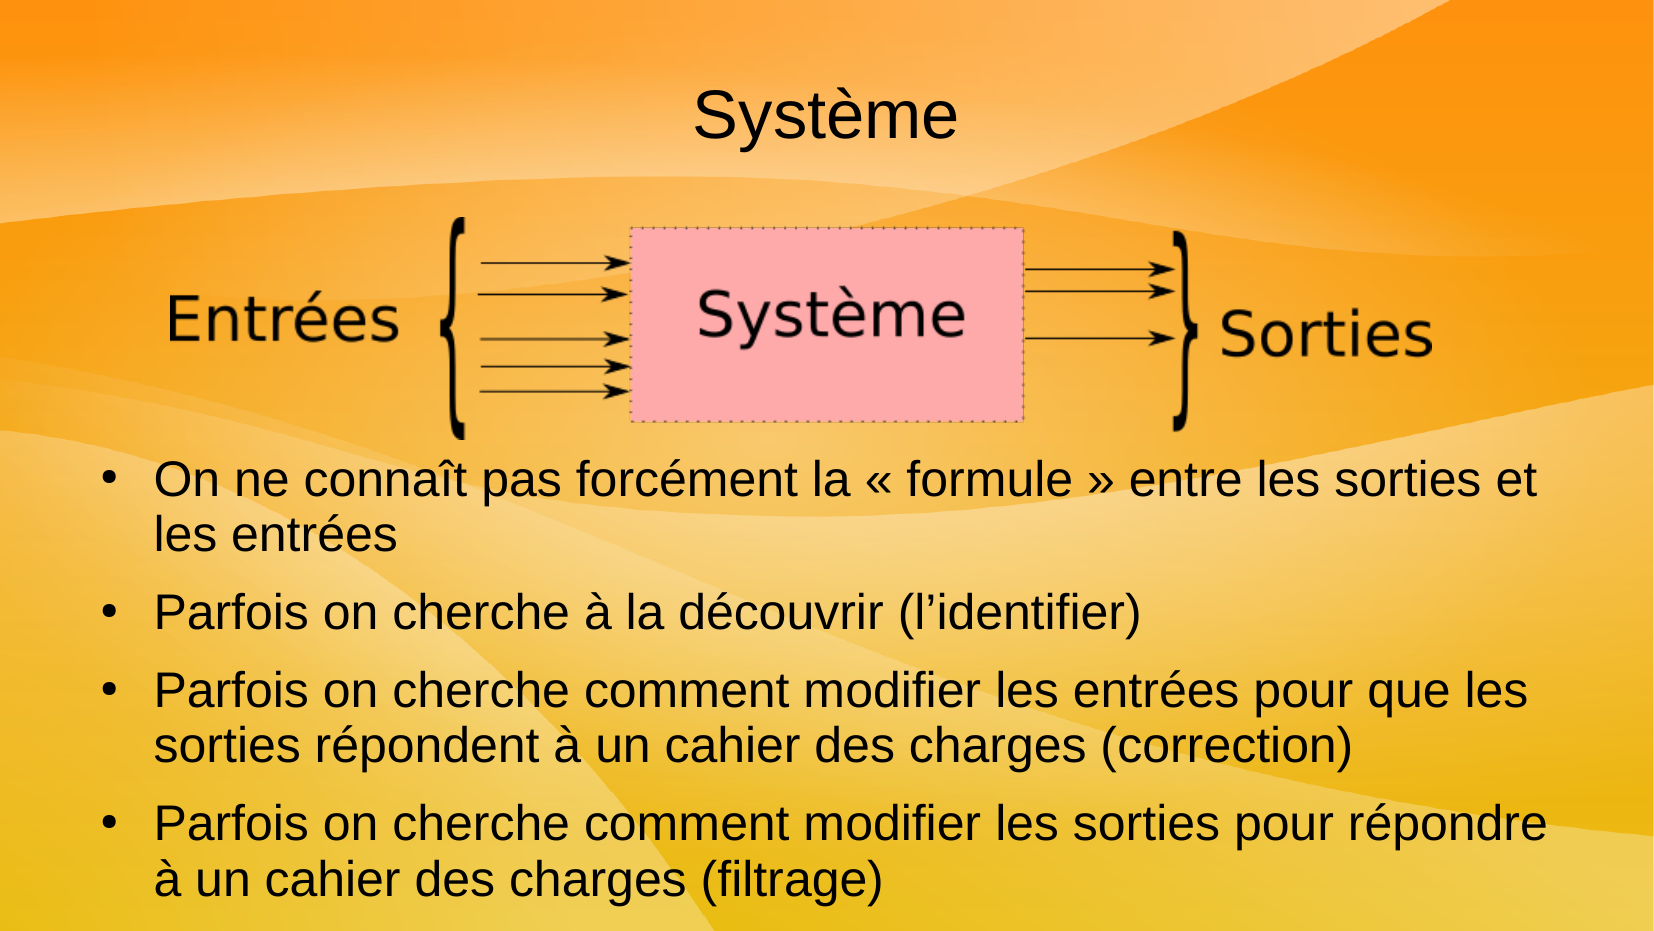

# Système
On ne connaît pas forcément la « formule » entre les sorties et les entrées
Parfois on cherche à la découvrir (l’identifier)
Parfois on cherche comment modifier les entrées pour que les sorties répondent à un cahier des charges (correction)
Parfois on cherche comment modifier les sorties pour répondre à un cahier des charges (filtrage)